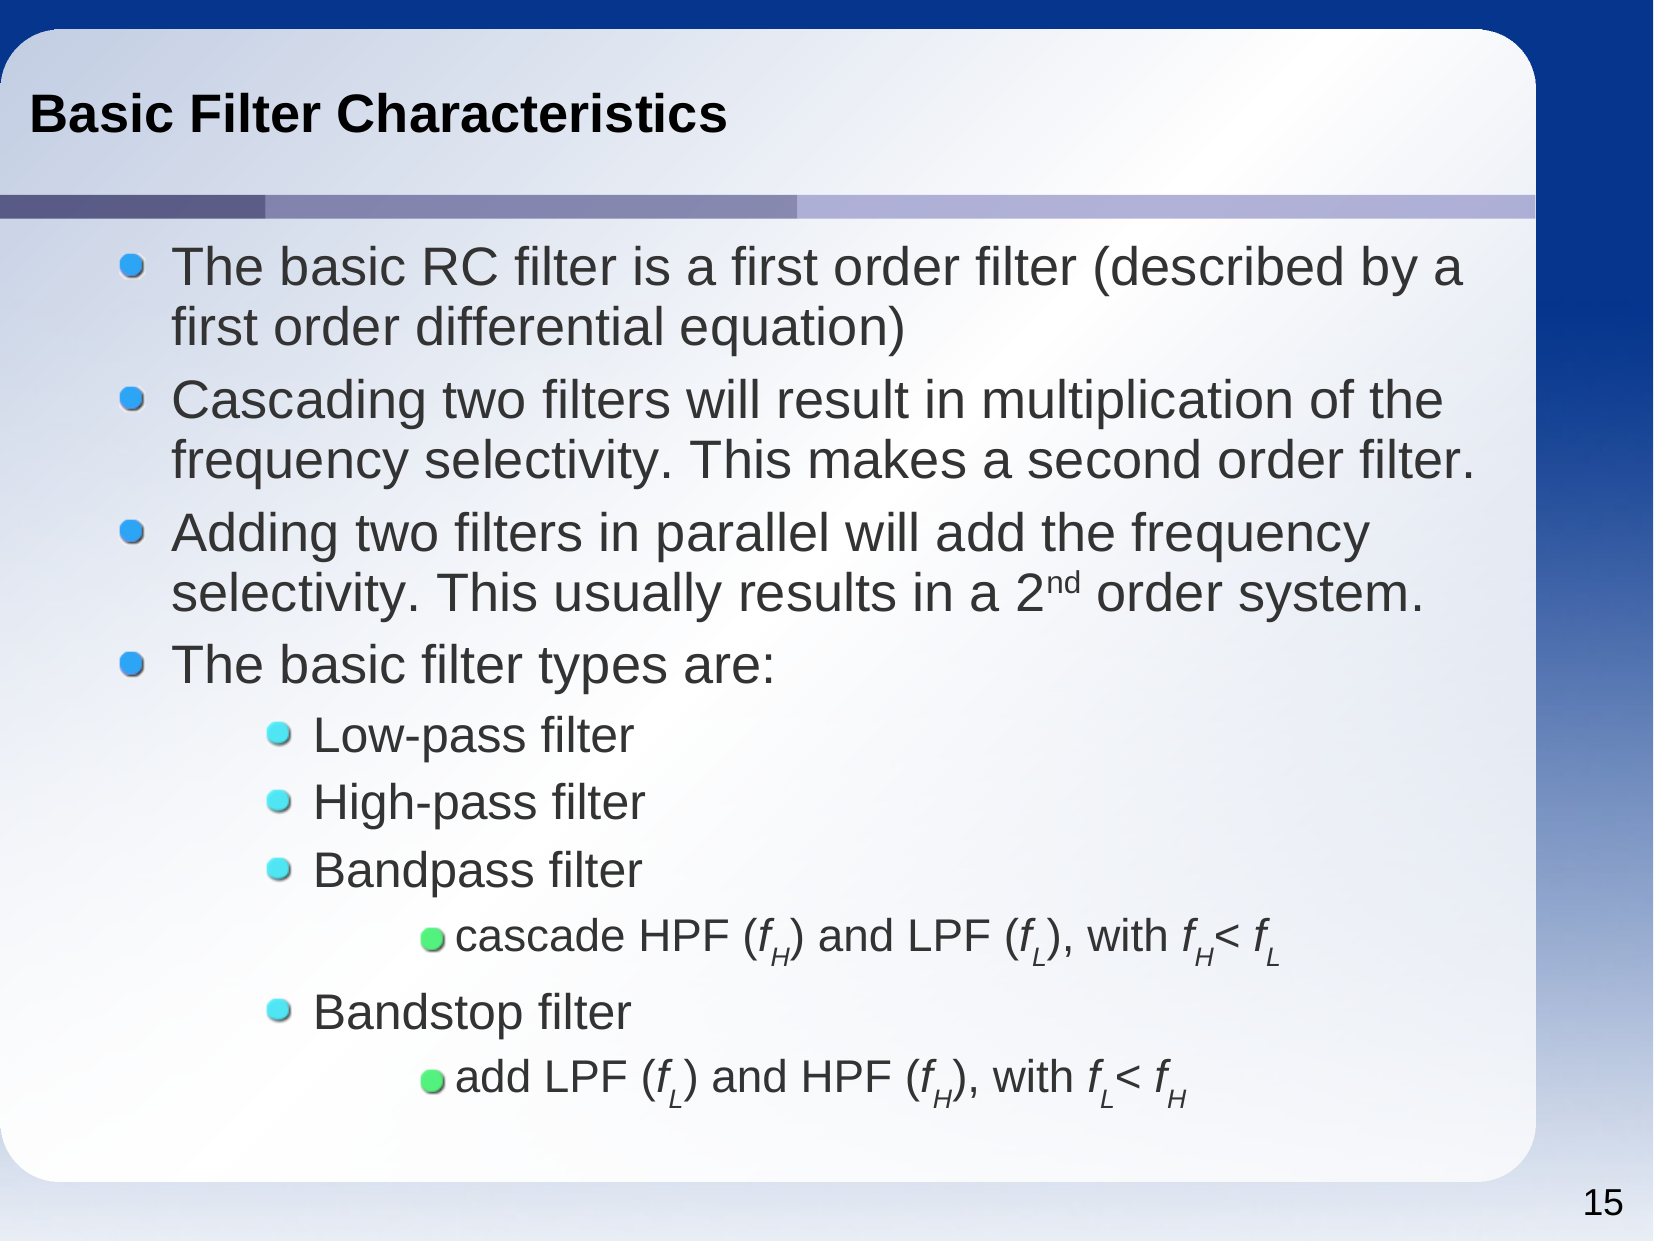

# Basic Filter Characteristics
The basic RC filter is a first order filter (described by a first order differential equation)
Cascading two filters will result in multiplication of the frequency selectivity. This makes a second order filter.
Adding two filters in parallel will add the frequency selectivity. This usually results in a 2nd order system.
The basic filter types are:
Low-pass filter
High-pass filter
Bandpass filter
cascade HPF (fH) and LPF (fL), with fH< fL
Bandstop filter
add LPF (fL) and HPF (fH), with fL< fH
15